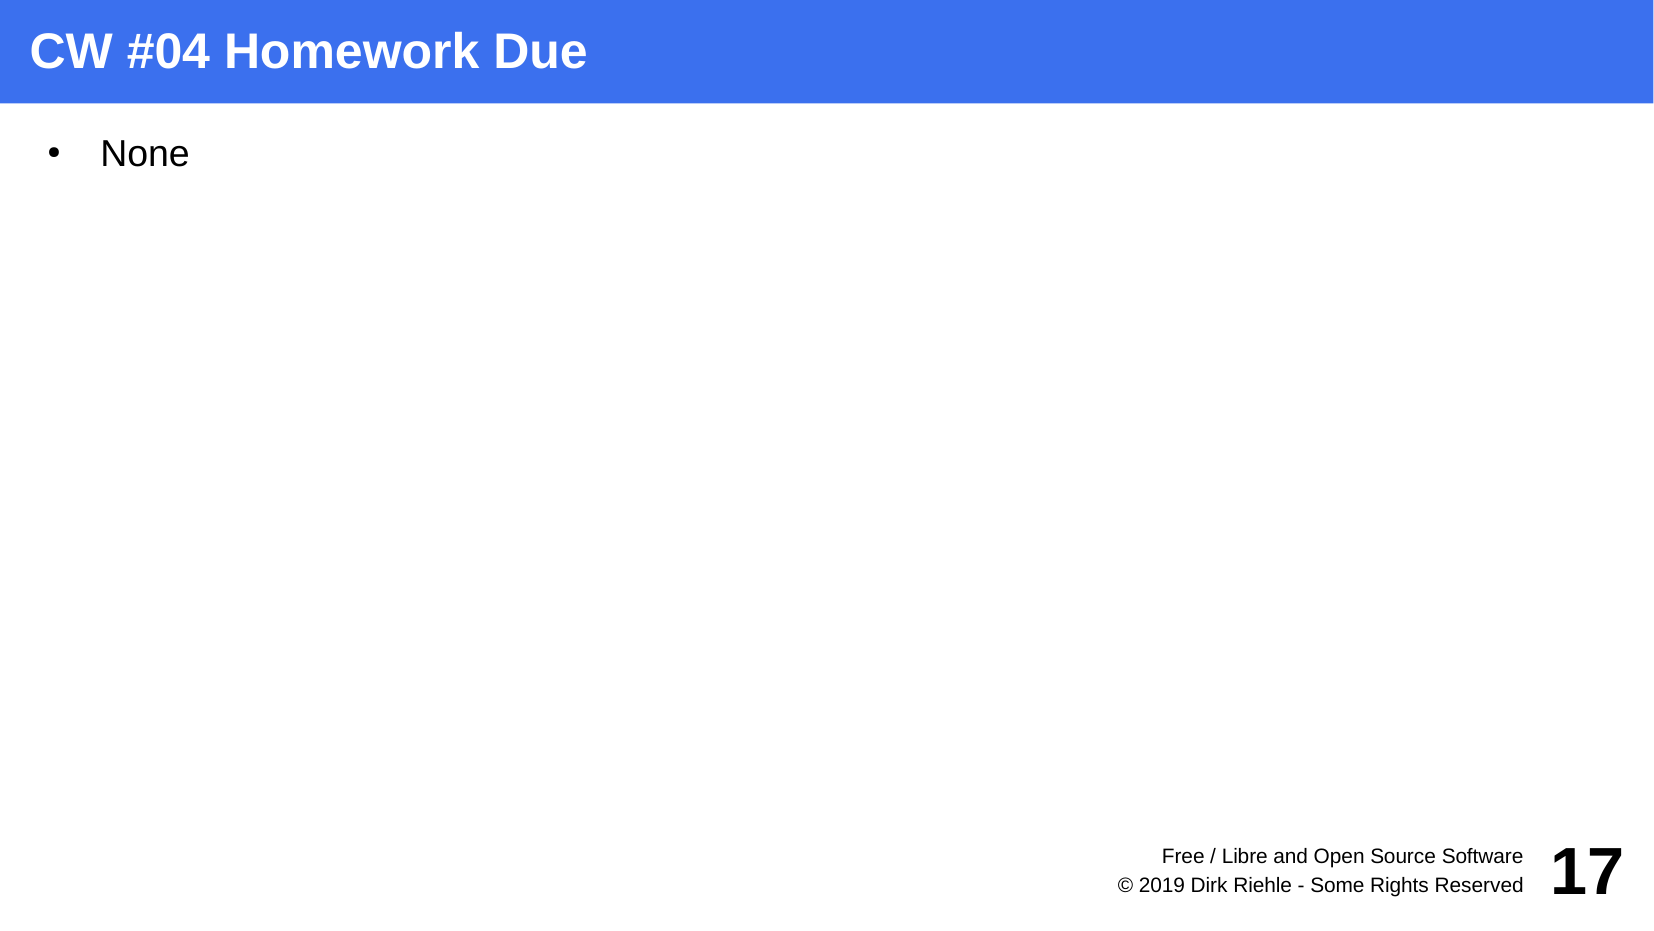

# CW #04 Homework Due
None
Free / Libre and Open Source Software
17
© 2019 Dirk Riehle - Some Rights Reserved